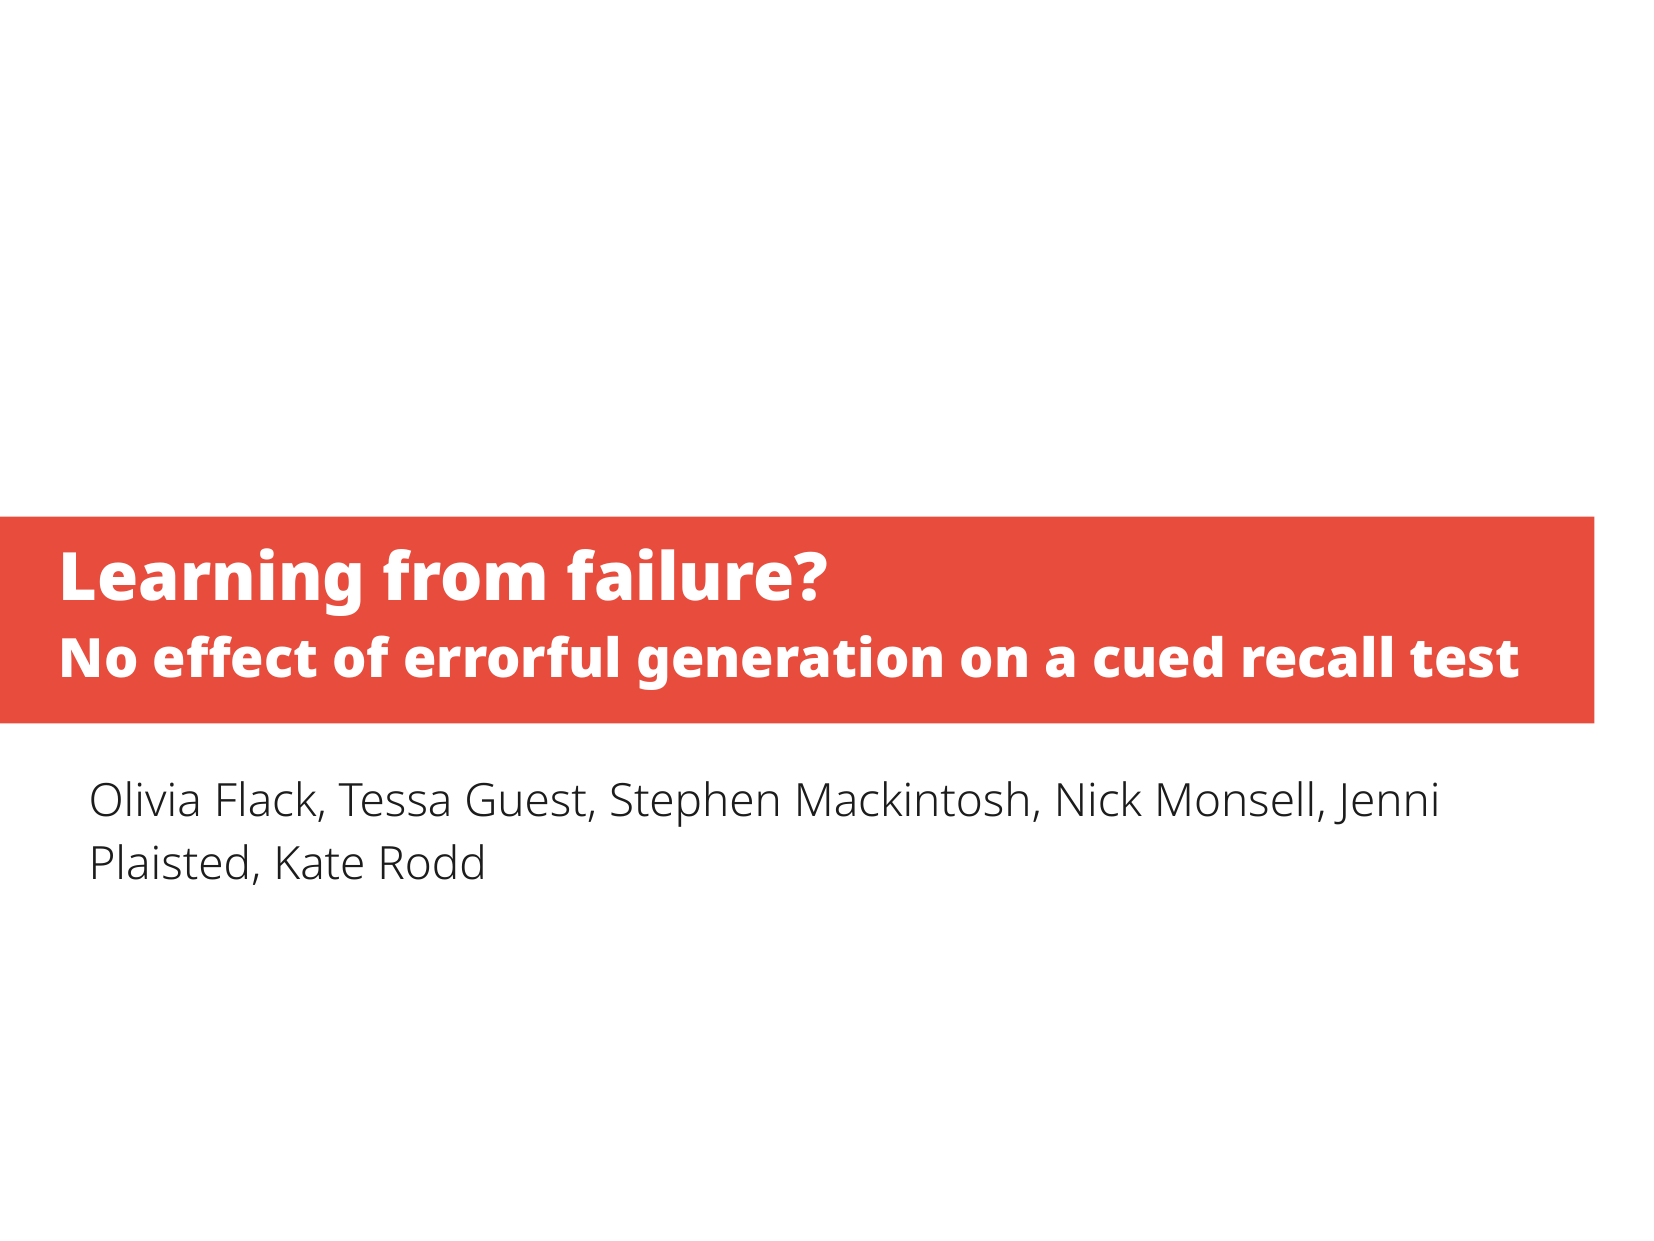

# Learning from failure? No effect of errorful generation on a cued recall test
Olivia Flack, Tessa Guest, Stephen Mackintosh, Nick Monsell, Jenni Plaisted, Kate Rodd